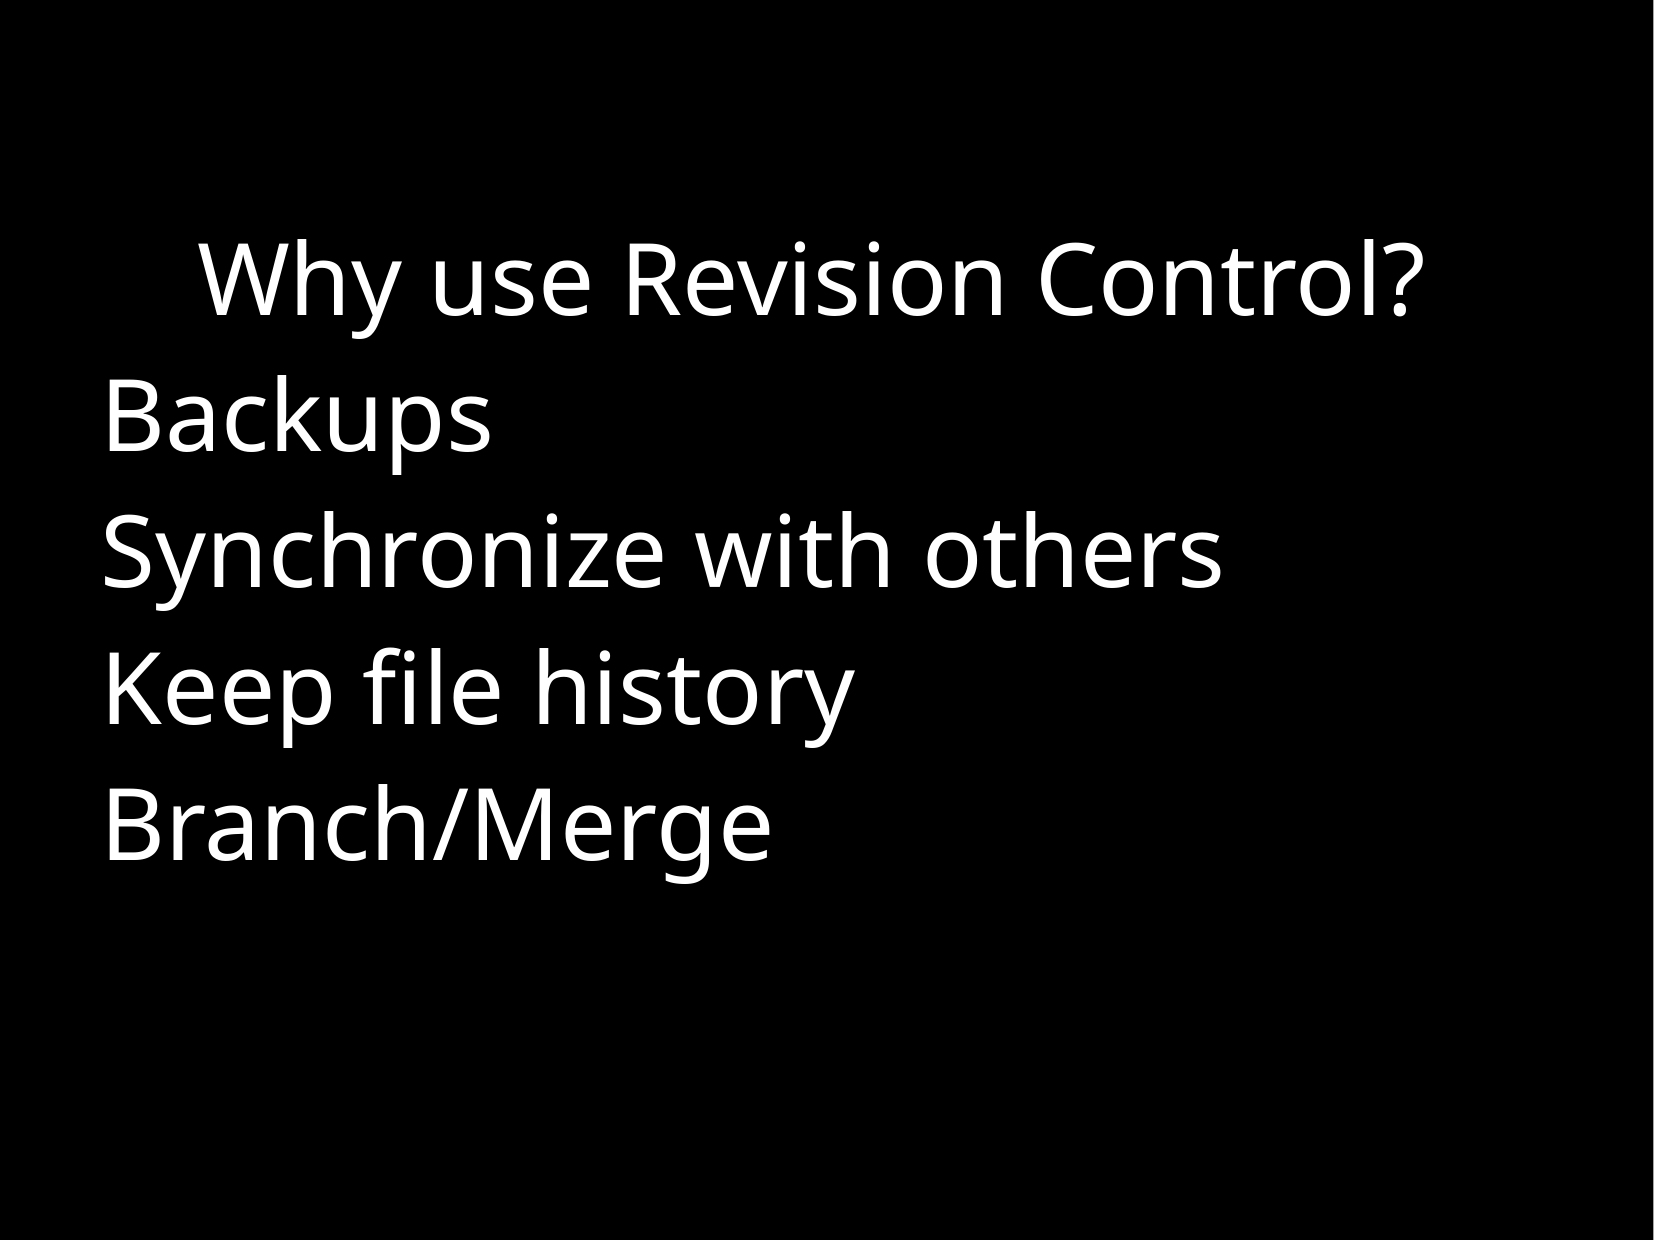

# Why use Revision Control?
Backups
Synchronize with others
Keep file history
Branch/Merge